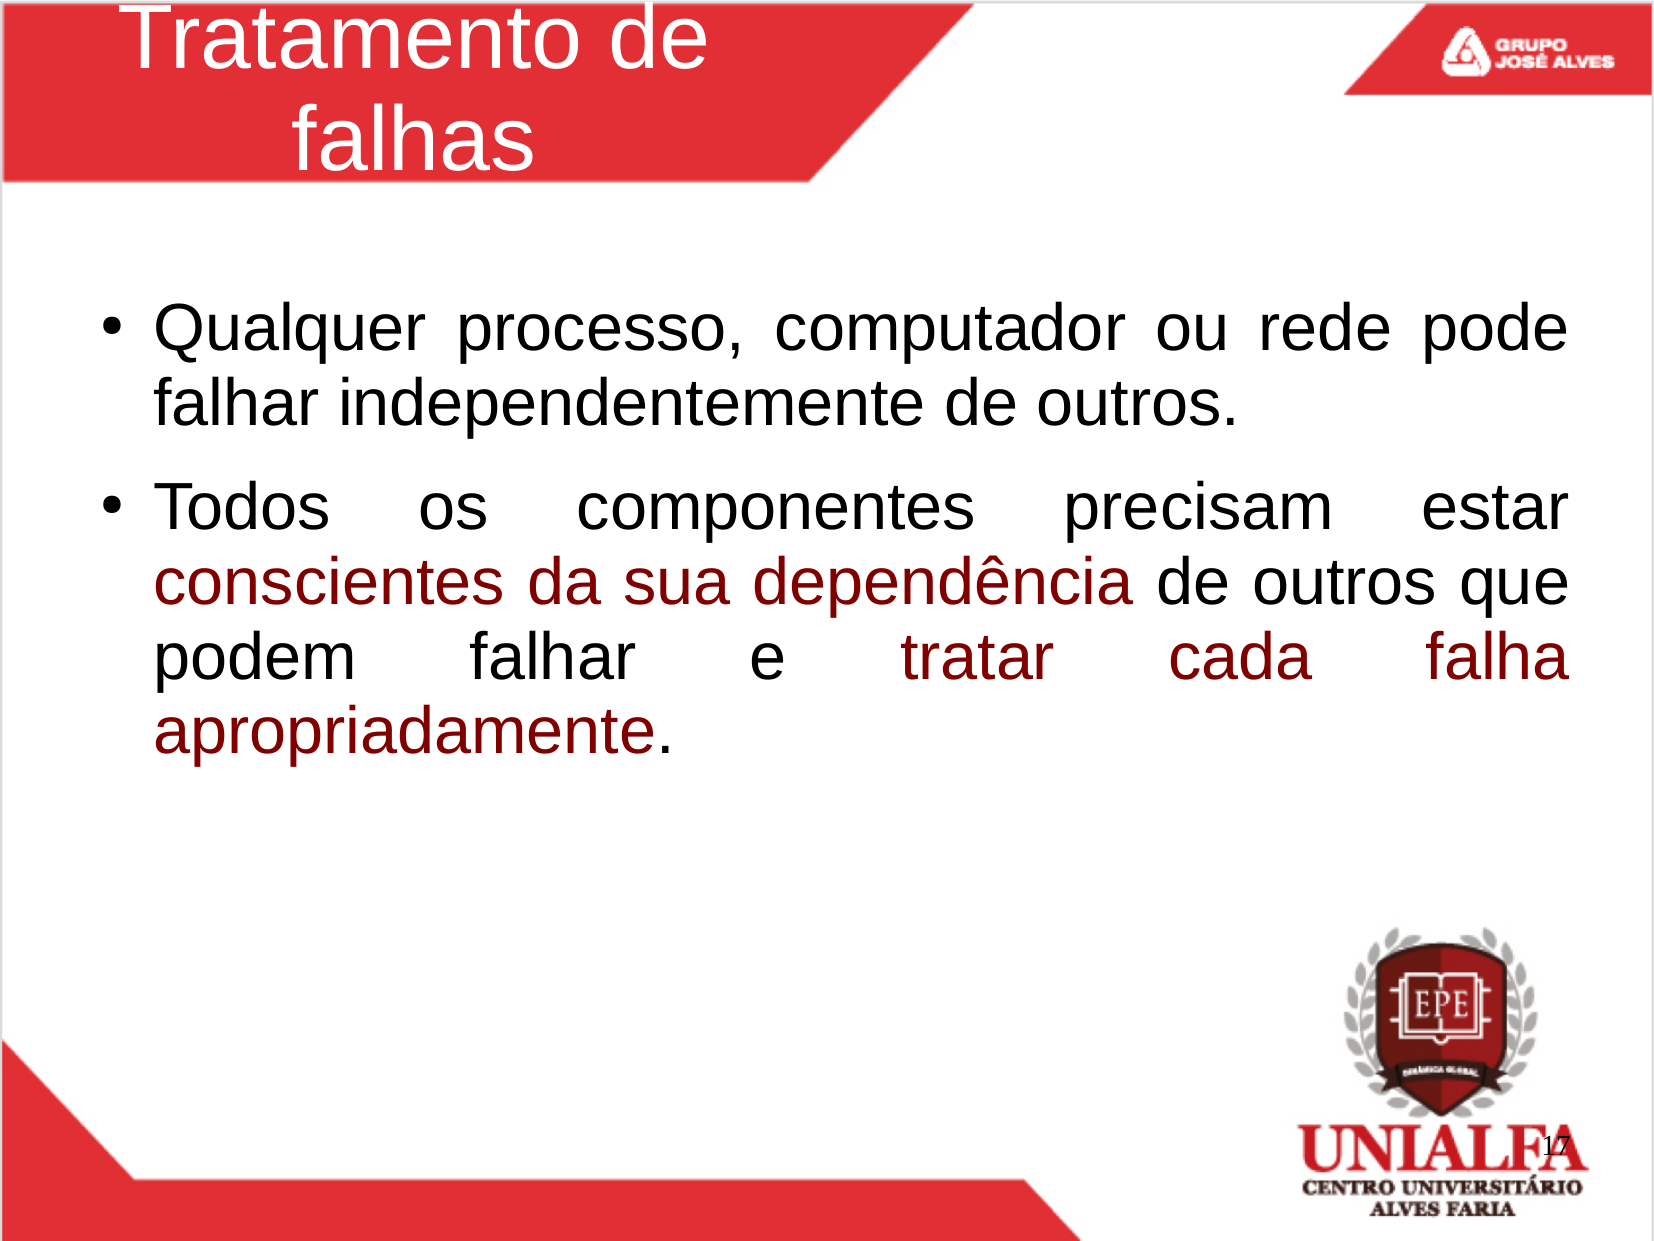

# Tratamento de falhas
Qualquer processo, computador ou rede pode falhar independentemente de outros.
Todos os componentes precisam estar conscientes da sua dependência de outros que podem falhar e tratar cada falha apropriadamente.
17